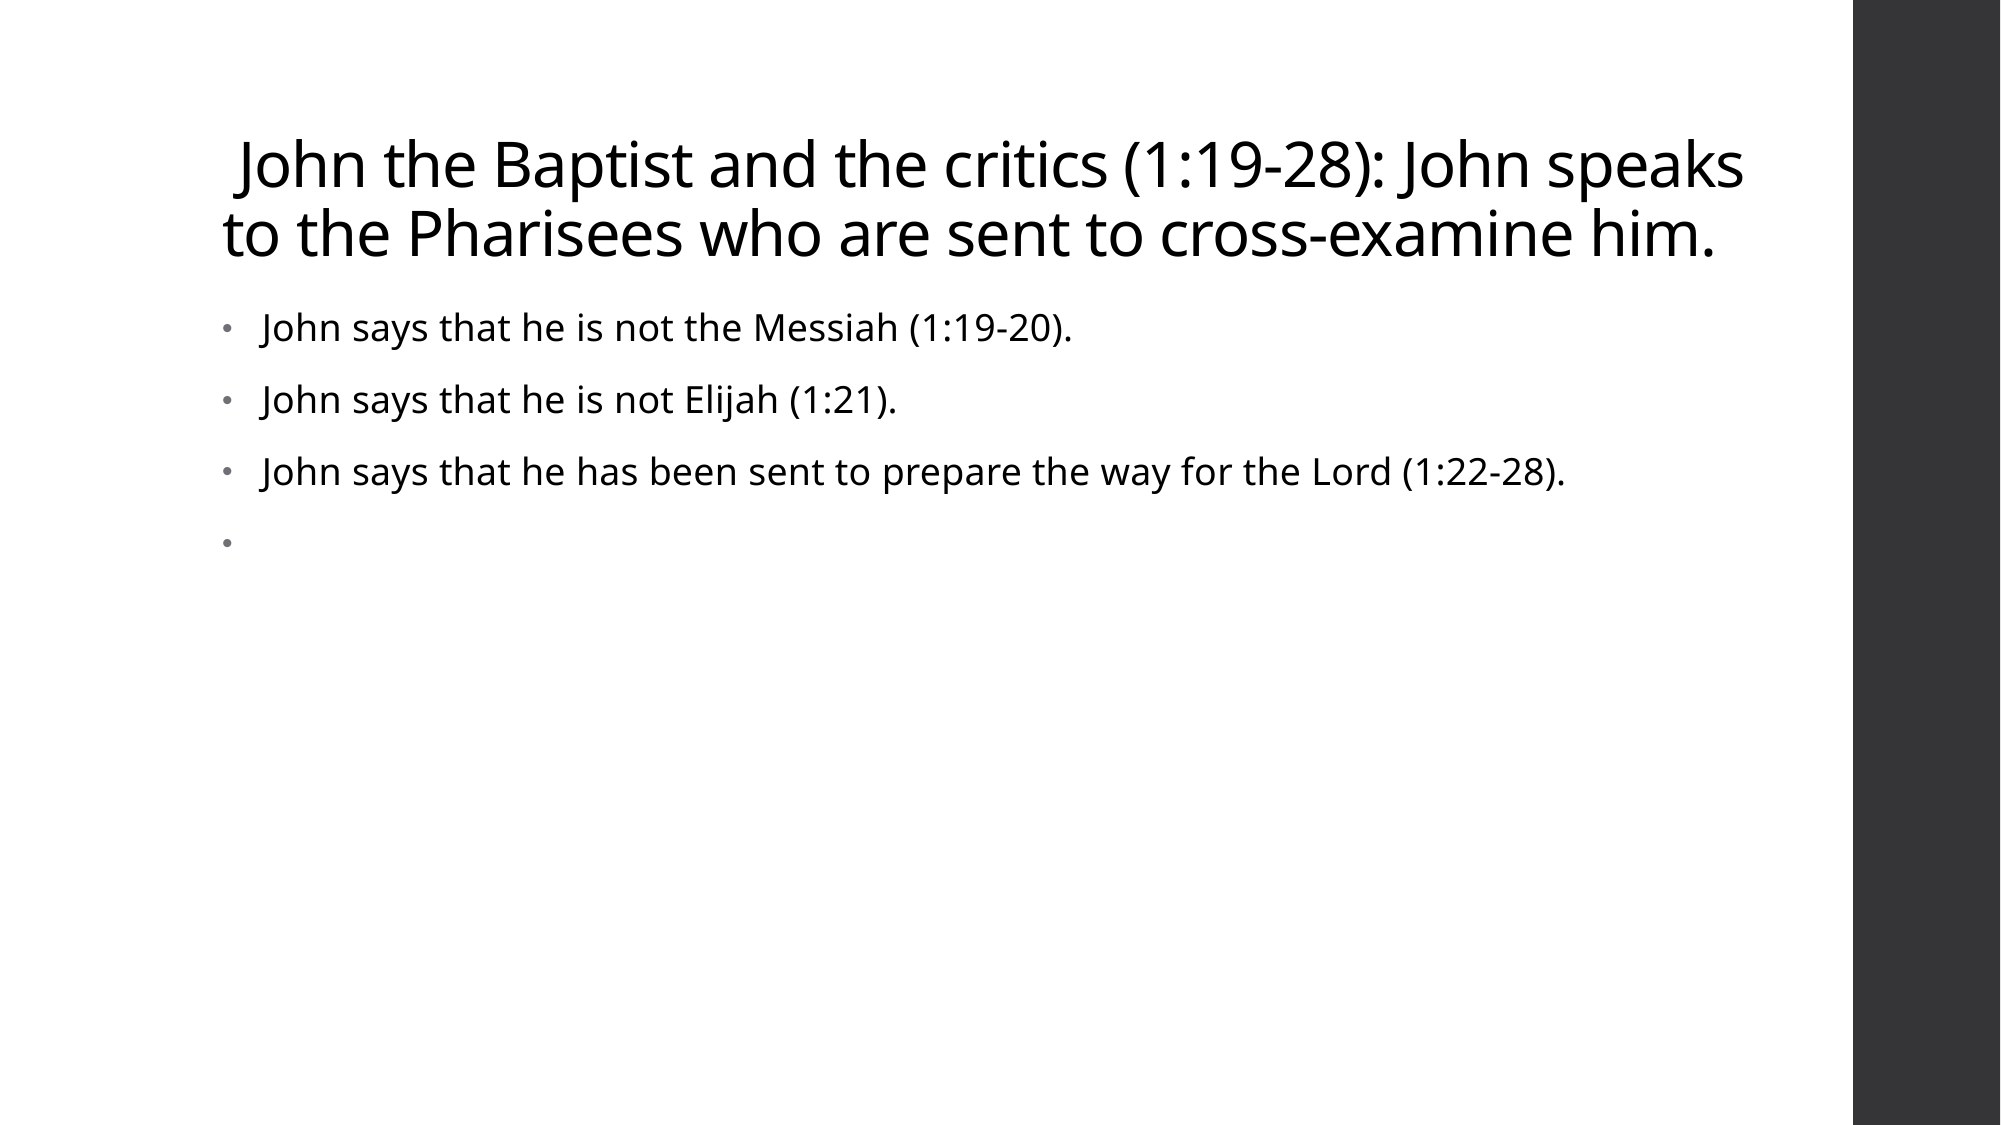

# John the Baptist and the critics (1:19-28): John speaks to the Pharisees who are sent to cross-examine him.
 John says that he is not the Messiah (1:19-20).
 John says that he is not Elijah (1:21).
 John says that he has been sent to prepare the way for the Lord (1:22-28).